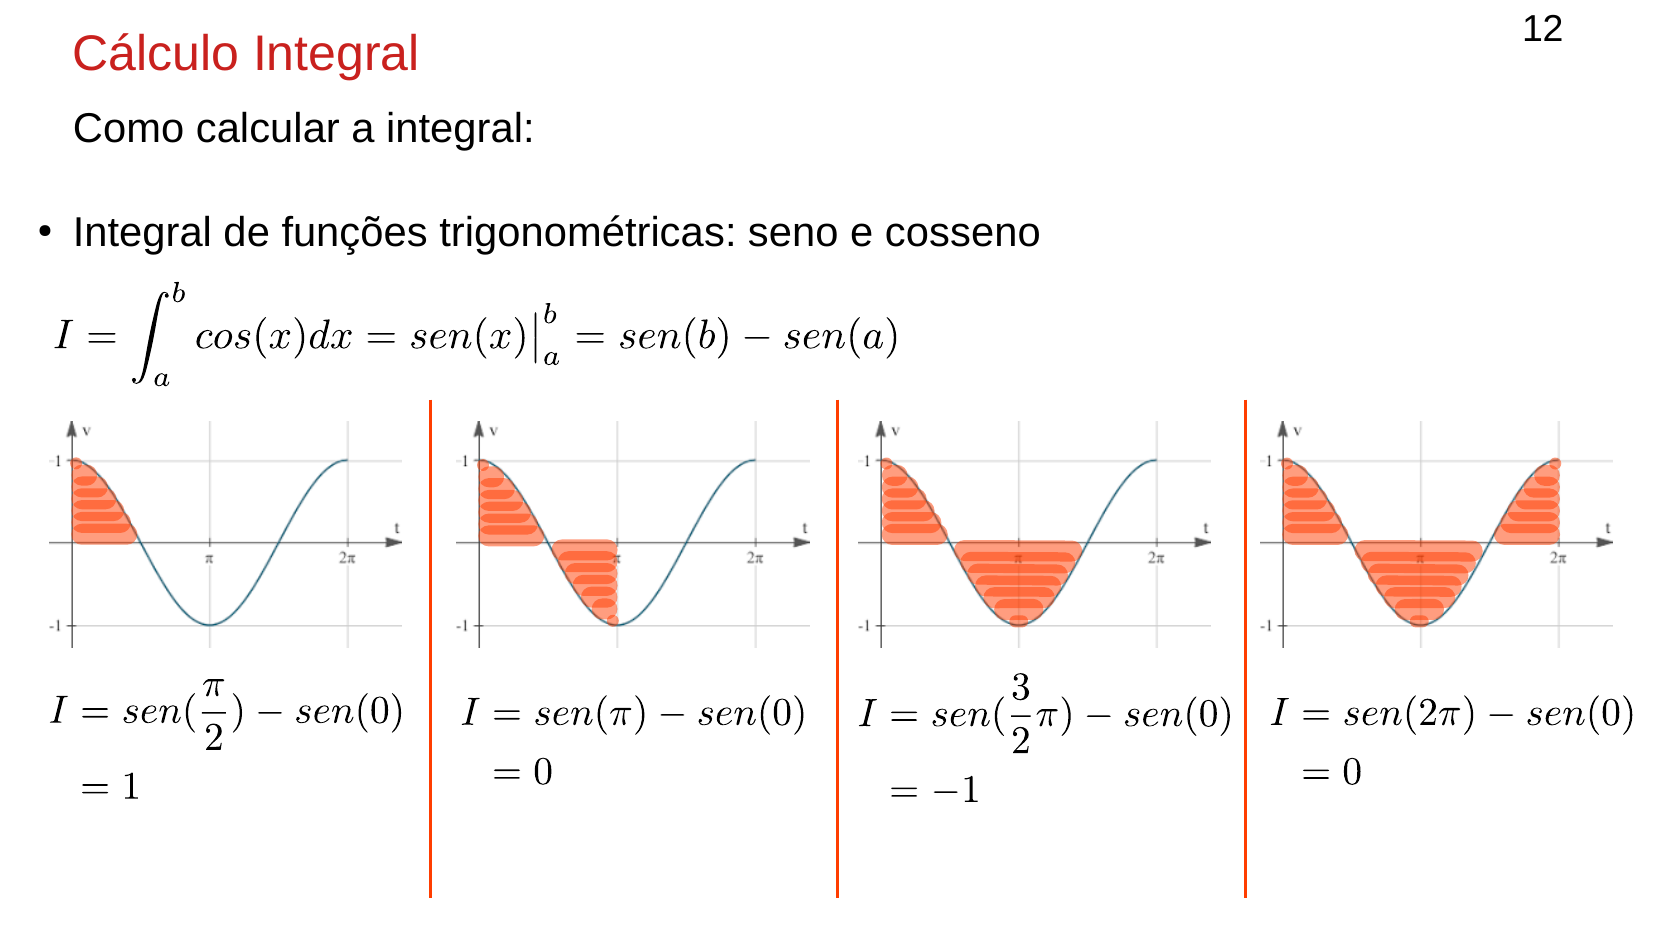

Cálculo Integral
Como calcular a integral:
Integral de funções trigonométricas: seno e cosseno